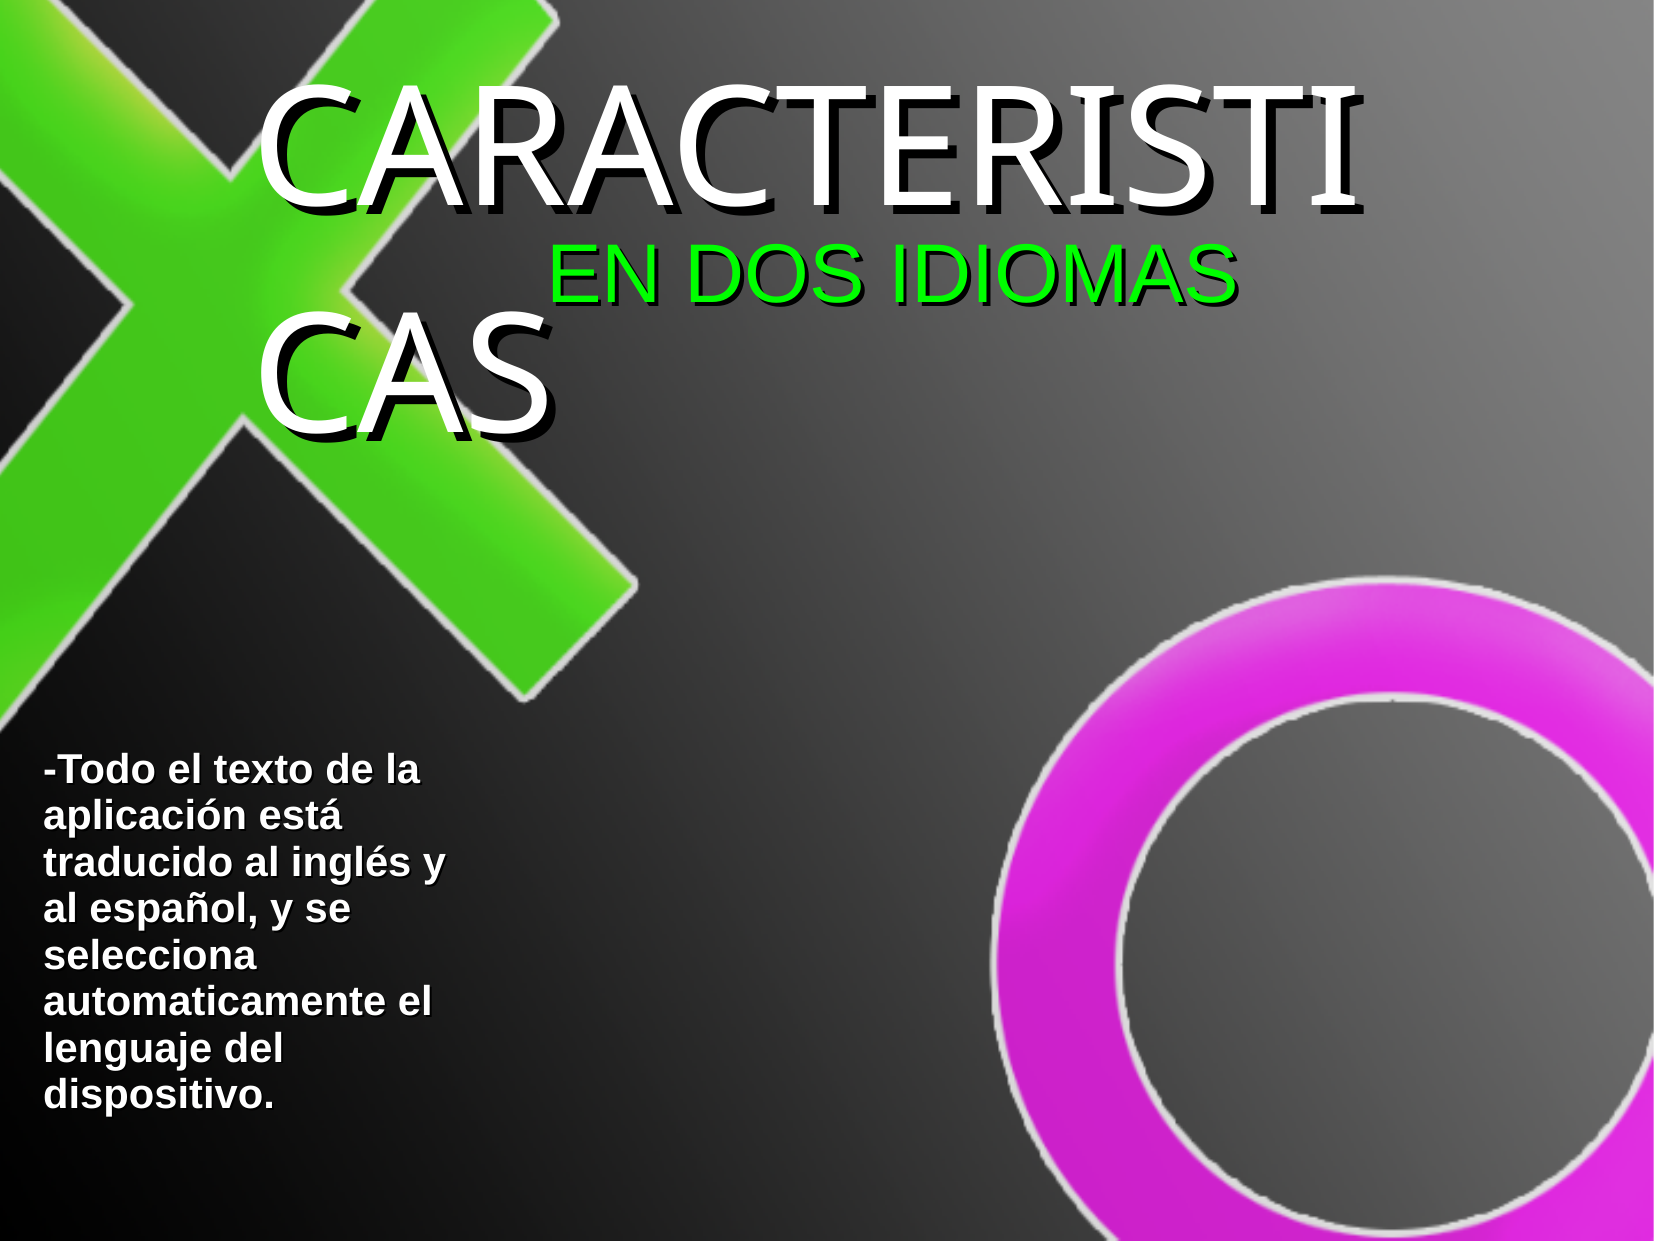

CARACTERISTICAS
EN DOS IDIOMAS
-Todo el texto de la aplicación está traducido al inglés y al español, y se selecciona automaticamente el lenguaje del dispositivo.